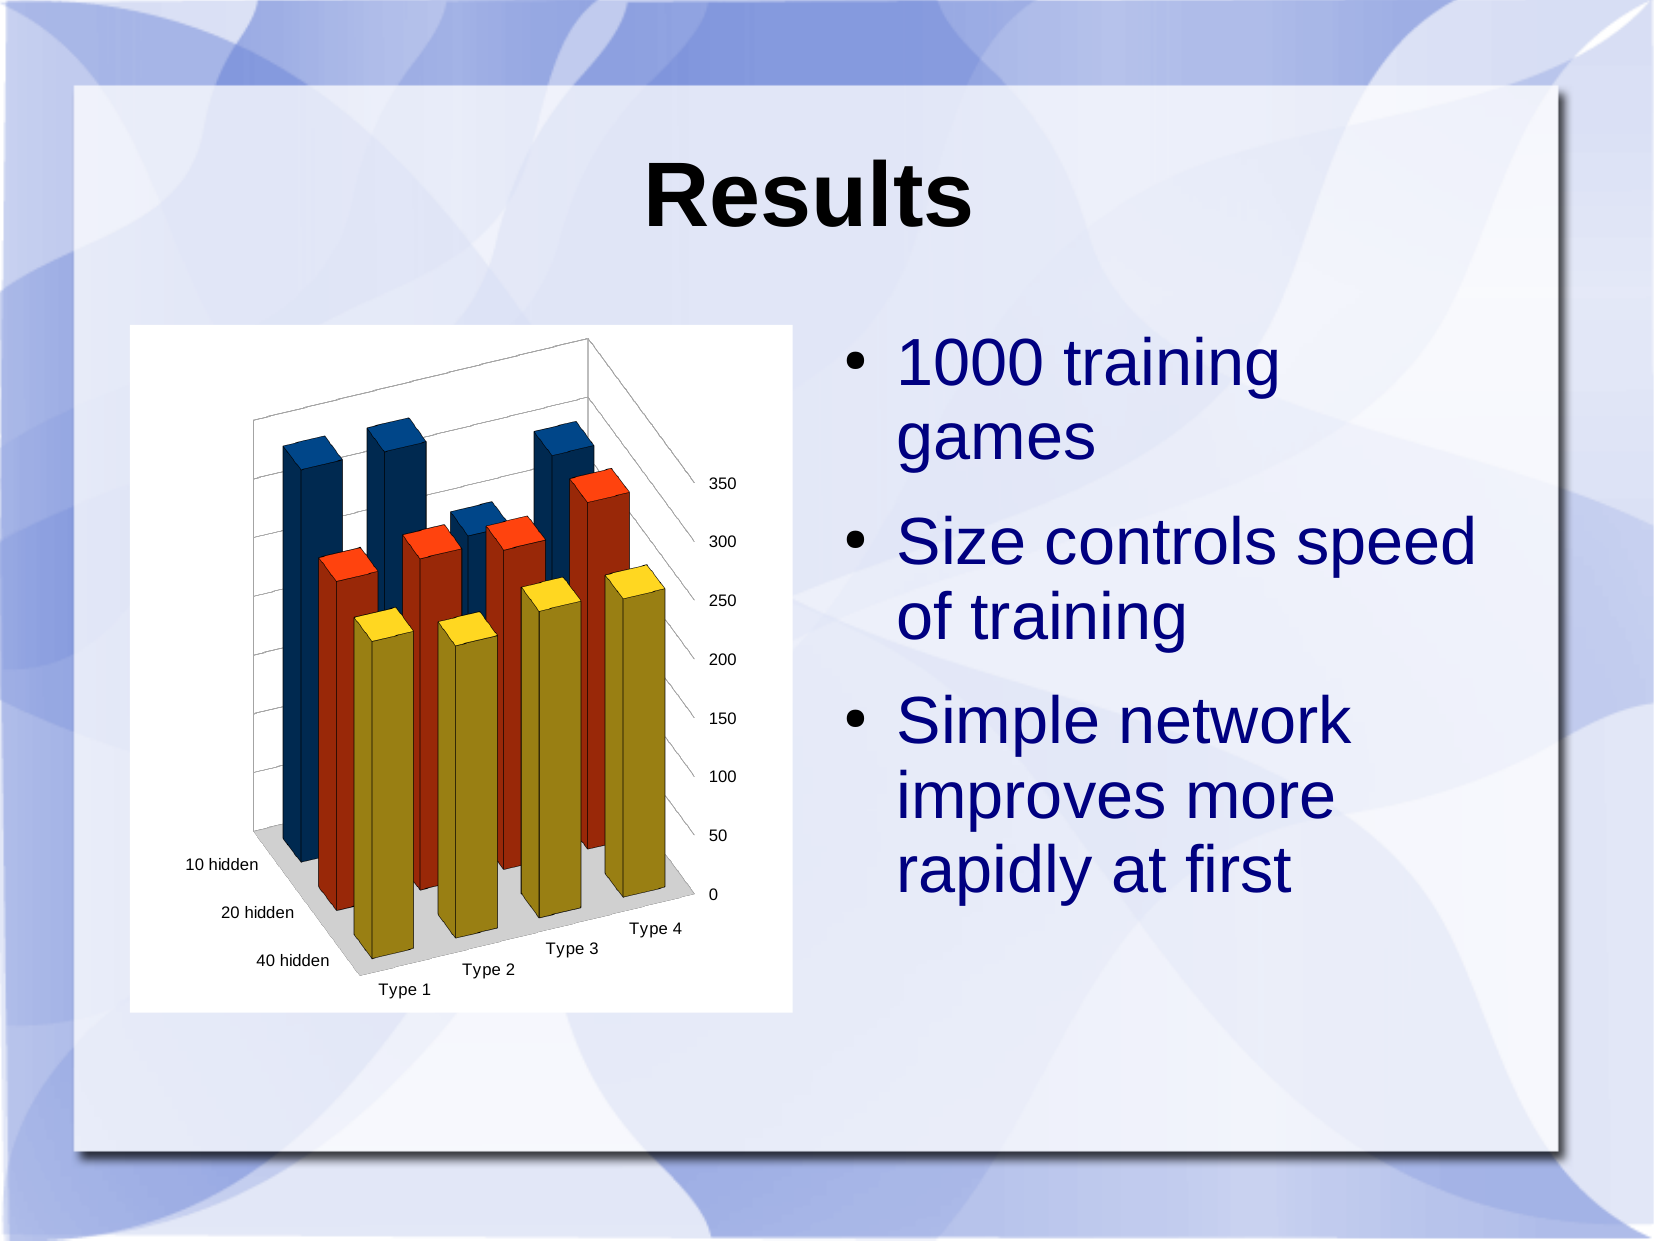

# Results
[unsupported chart]
1000 training games
Size controls speed of training
Simple network improves more rapidly at first